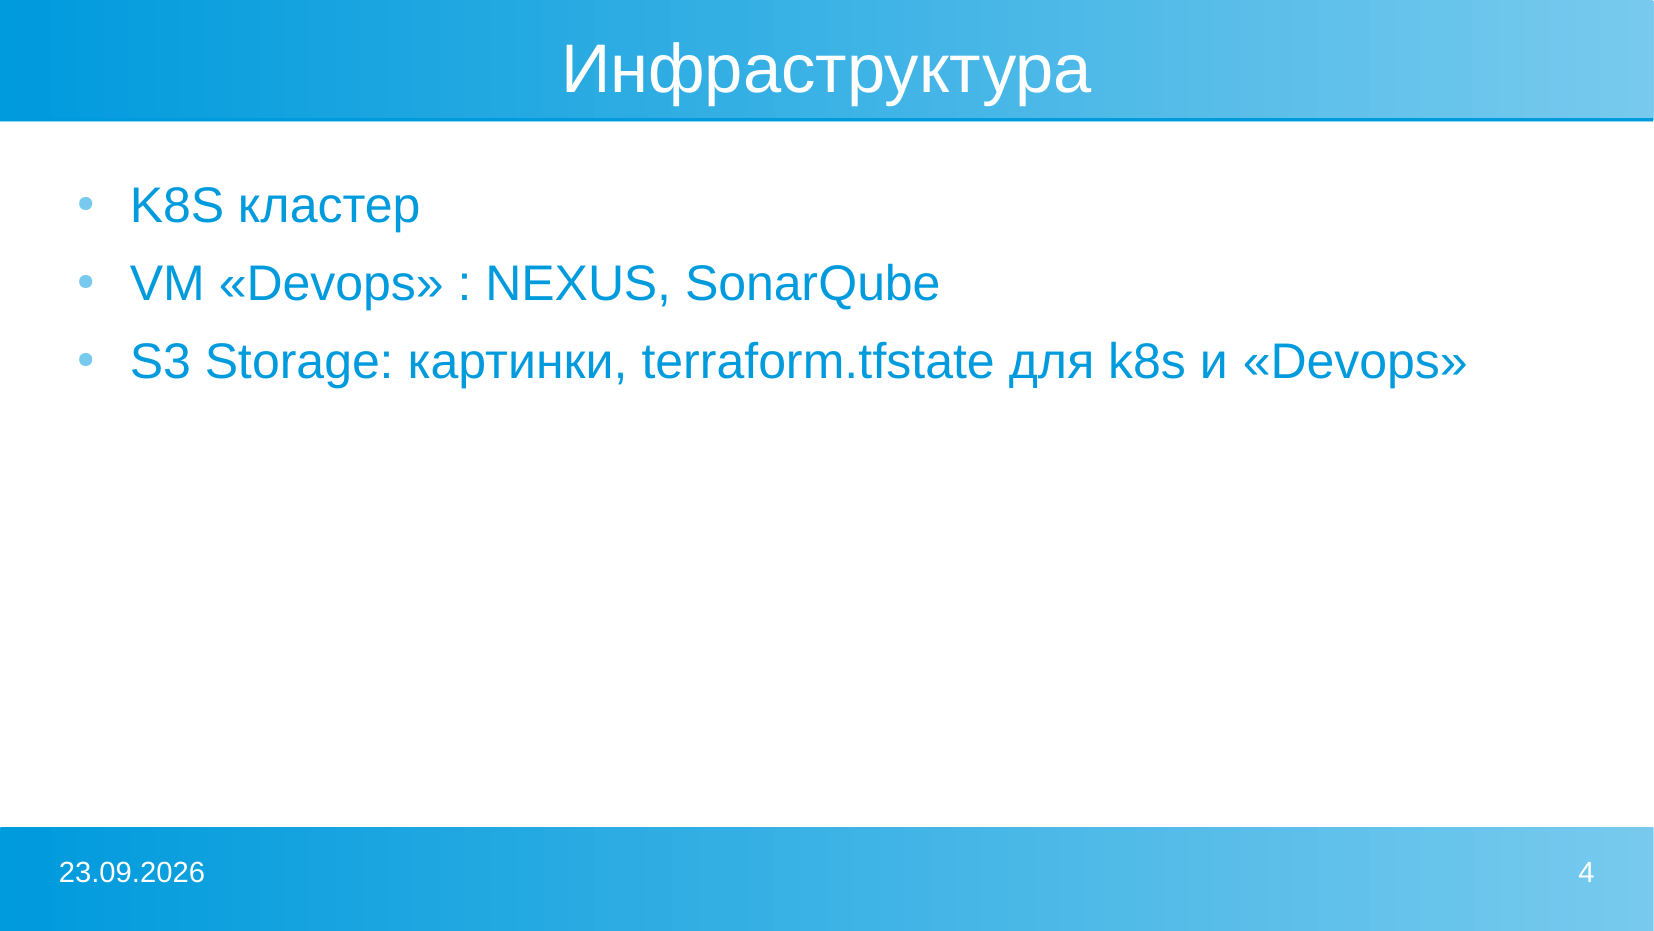

# Инфраструктура
K8S кластер
VM «Devops» : NEXUS, SonarQube
S3 Storage: картинки, terraform.tfstate для k8s и «Devops»
4